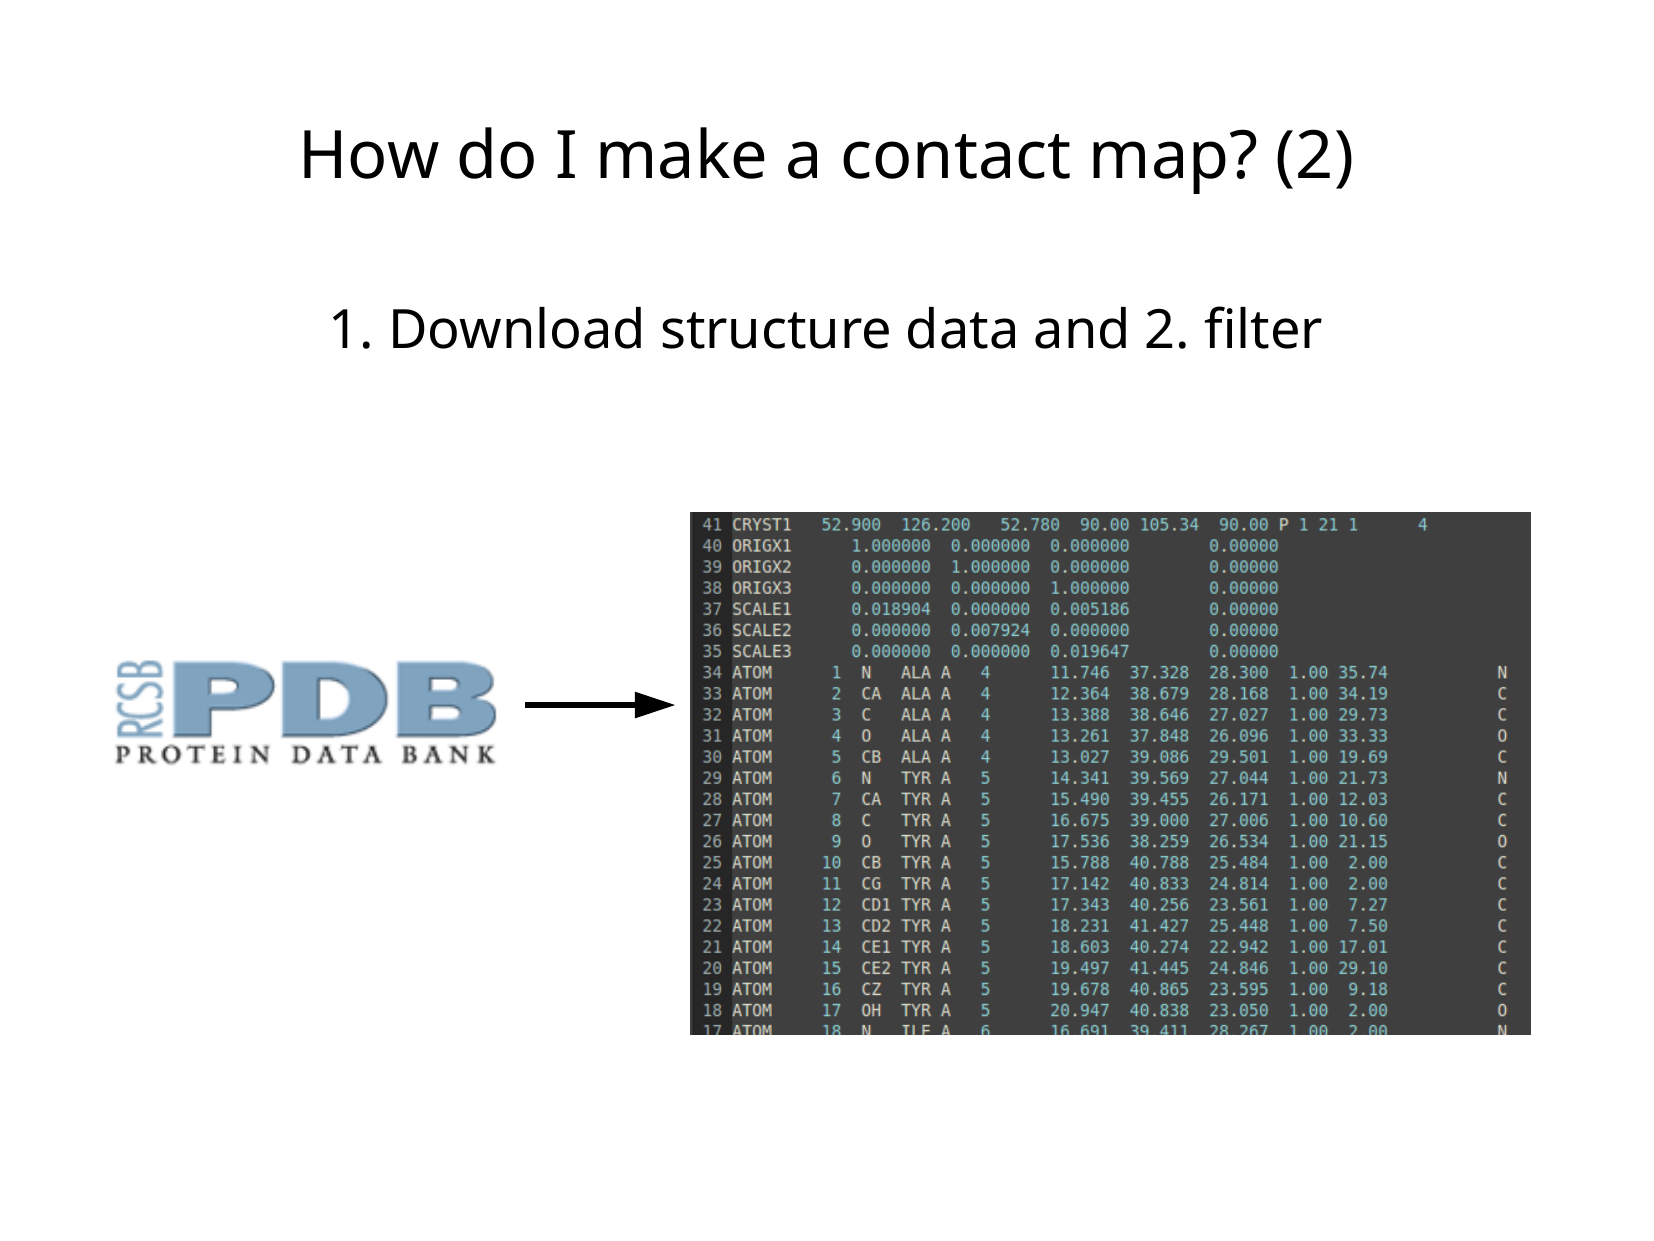

# How do I make a contact map? (2)
1. Download structure data and 2. filter